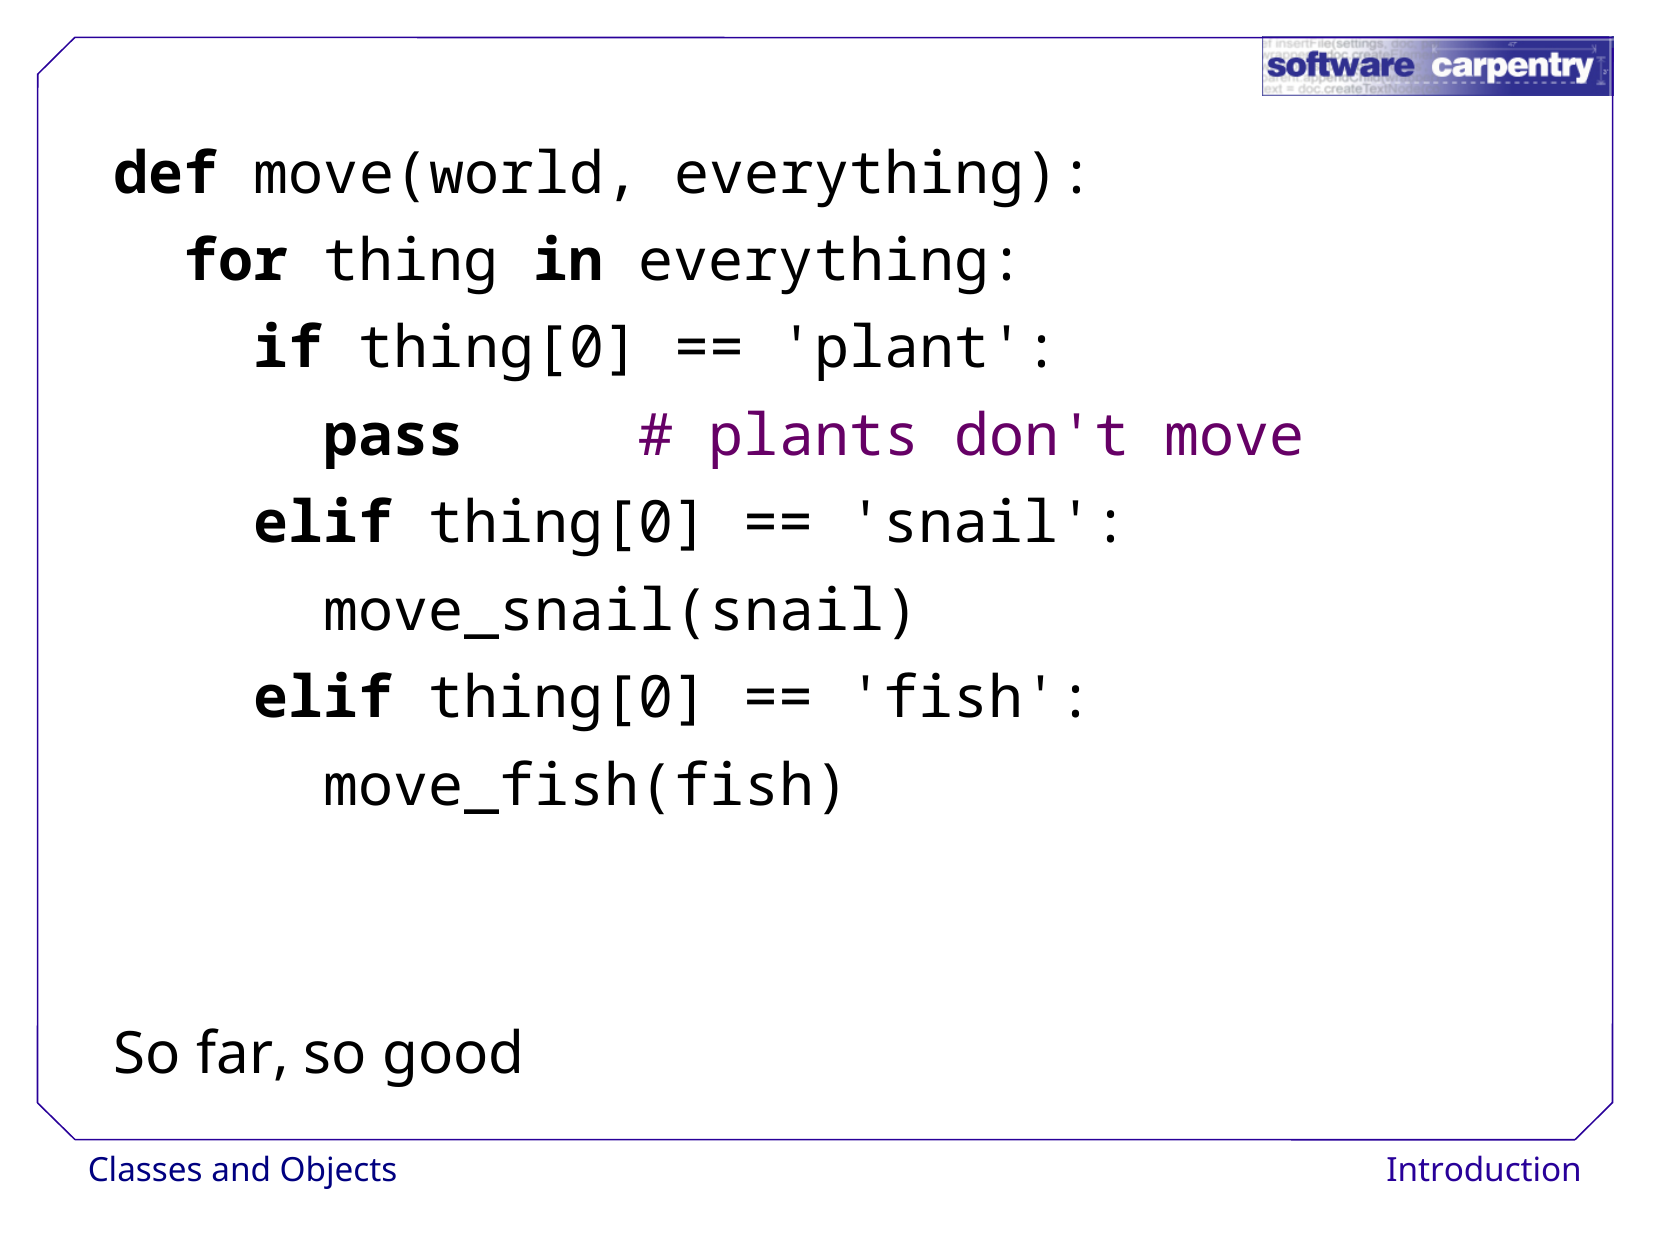

def move(world, everything):
 for thing in everything:
 if thing[0] == 'plant':
 pass # plants don't move
 elif thing[0] == 'snail':
 move_snail(snail)
 elif thing[0] == 'fish':
 move_fish(fish)
So far, so good